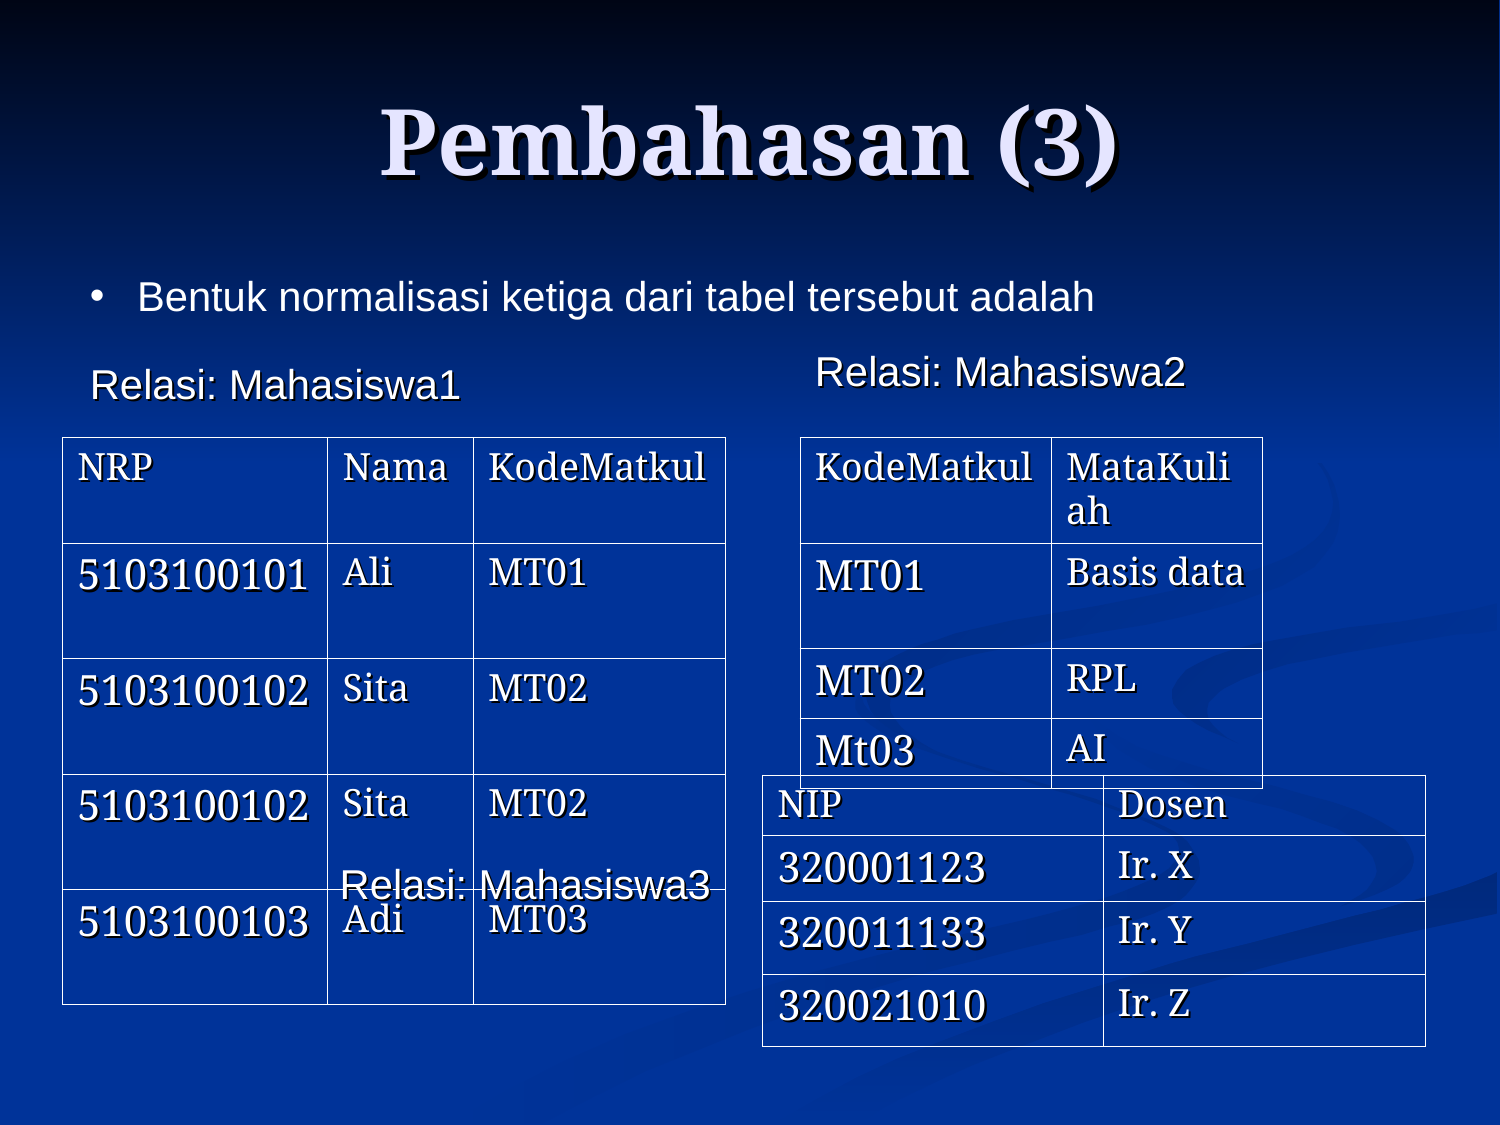

# Pembahasan (3)
Bentuk normalisasi ketiga dari tabel tersebut adalah
Relasi: Mahasiswa2
Relasi: Mahasiswa1
| NRP | Nama | KodeMatkul |
| --- | --- | --- |
| 5103100101 | Ali | MT01 |
| 5103100102 | Sita | MT02 |
| 5103100102 | Sita | MT02 |
| 5103100103 | Adi | MT03 |
| KodeMatkul | MataKuliah |
| --- | --- |
| MT01 | Basis data |
| MT02 | RPL |
| Mt03 | AI |
| NIP | Dosen |
| --- | --- |
| 320001123 | Ir. X |
| 320011133 | Ir. Y |
| 320021010 | Ir. Z |
Relasi: Mahasiswa3